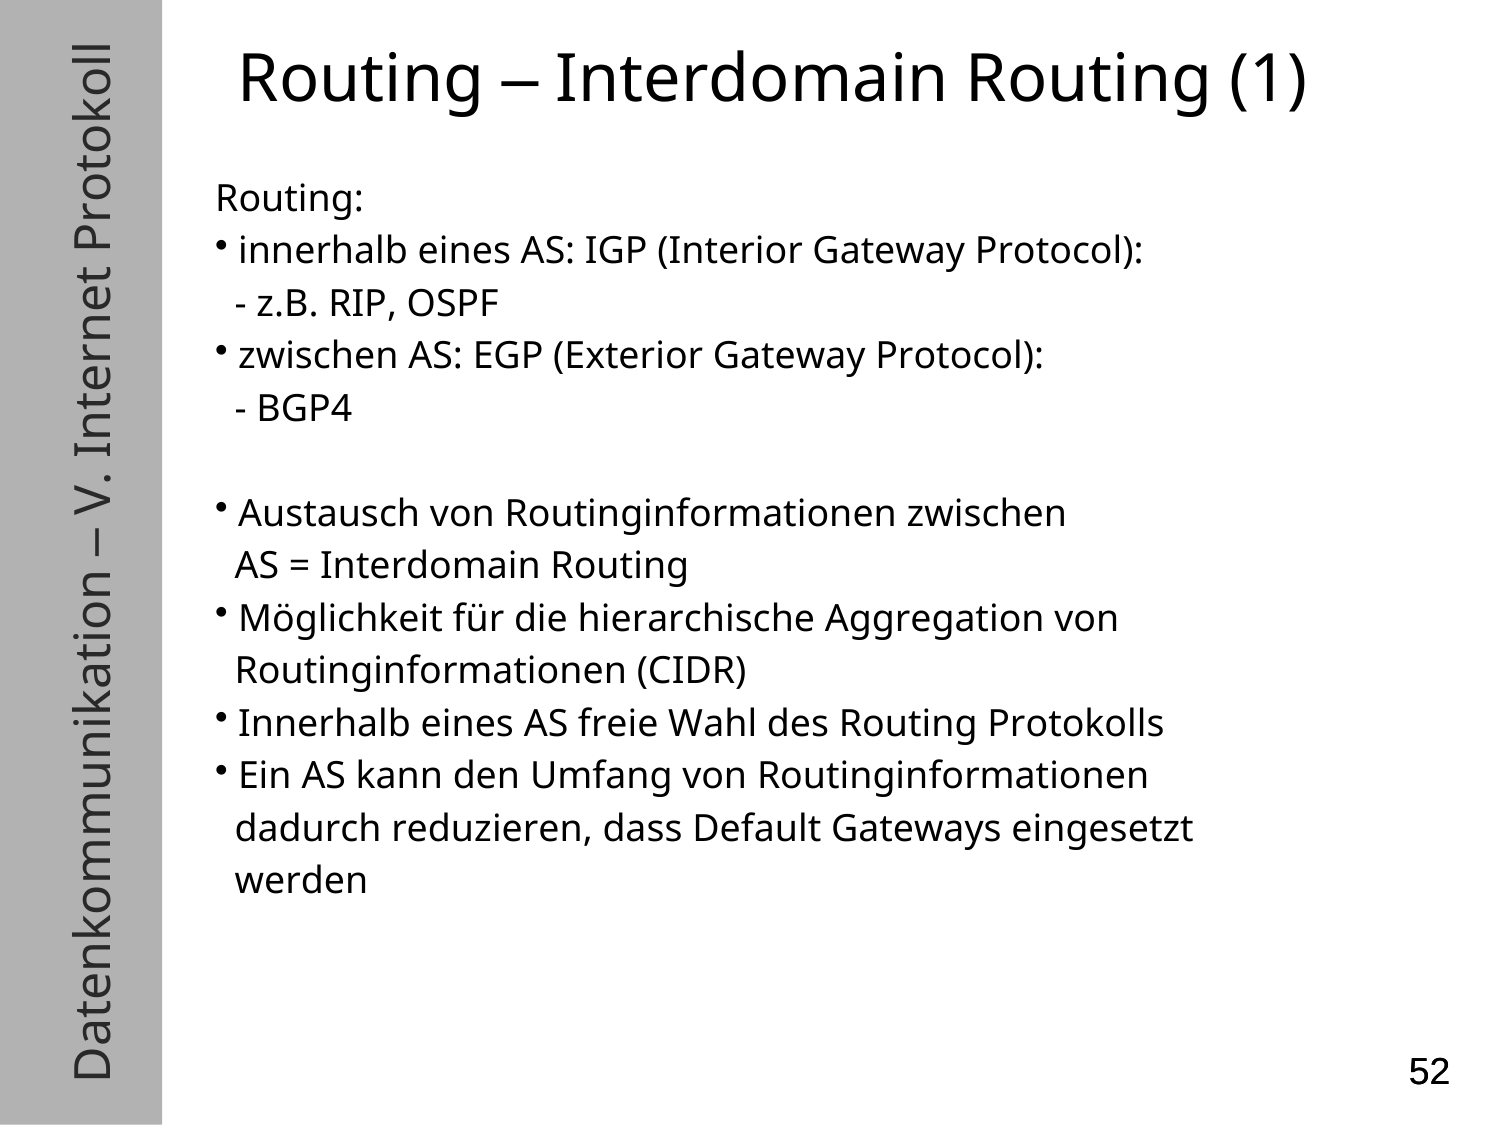

Routing – Interdomain Routing (1)
Routing:
 innerhalb eines AS: IGP (Interior Gateway Protocol):
 - z.B. RIP, OSPF
 zwischen AS: EGP (Exterior Gateway Protocol):
 - BGP4
 Austausch von Routinginformationen zwischen
 AS = Interdomain Routing
 Möglichkeit für die hierarchische Aggregation von
 Routinginformationen (CIDR)
 Innerhalb eines AS freie Wahl des Routing Protokolls
 Ein AS kann den Umfang von Routinginformationen
 dadurch reduzieren, dass Default Gateways eingesetzt
 werden
Datenkommunikation – V. Internet Protokoll